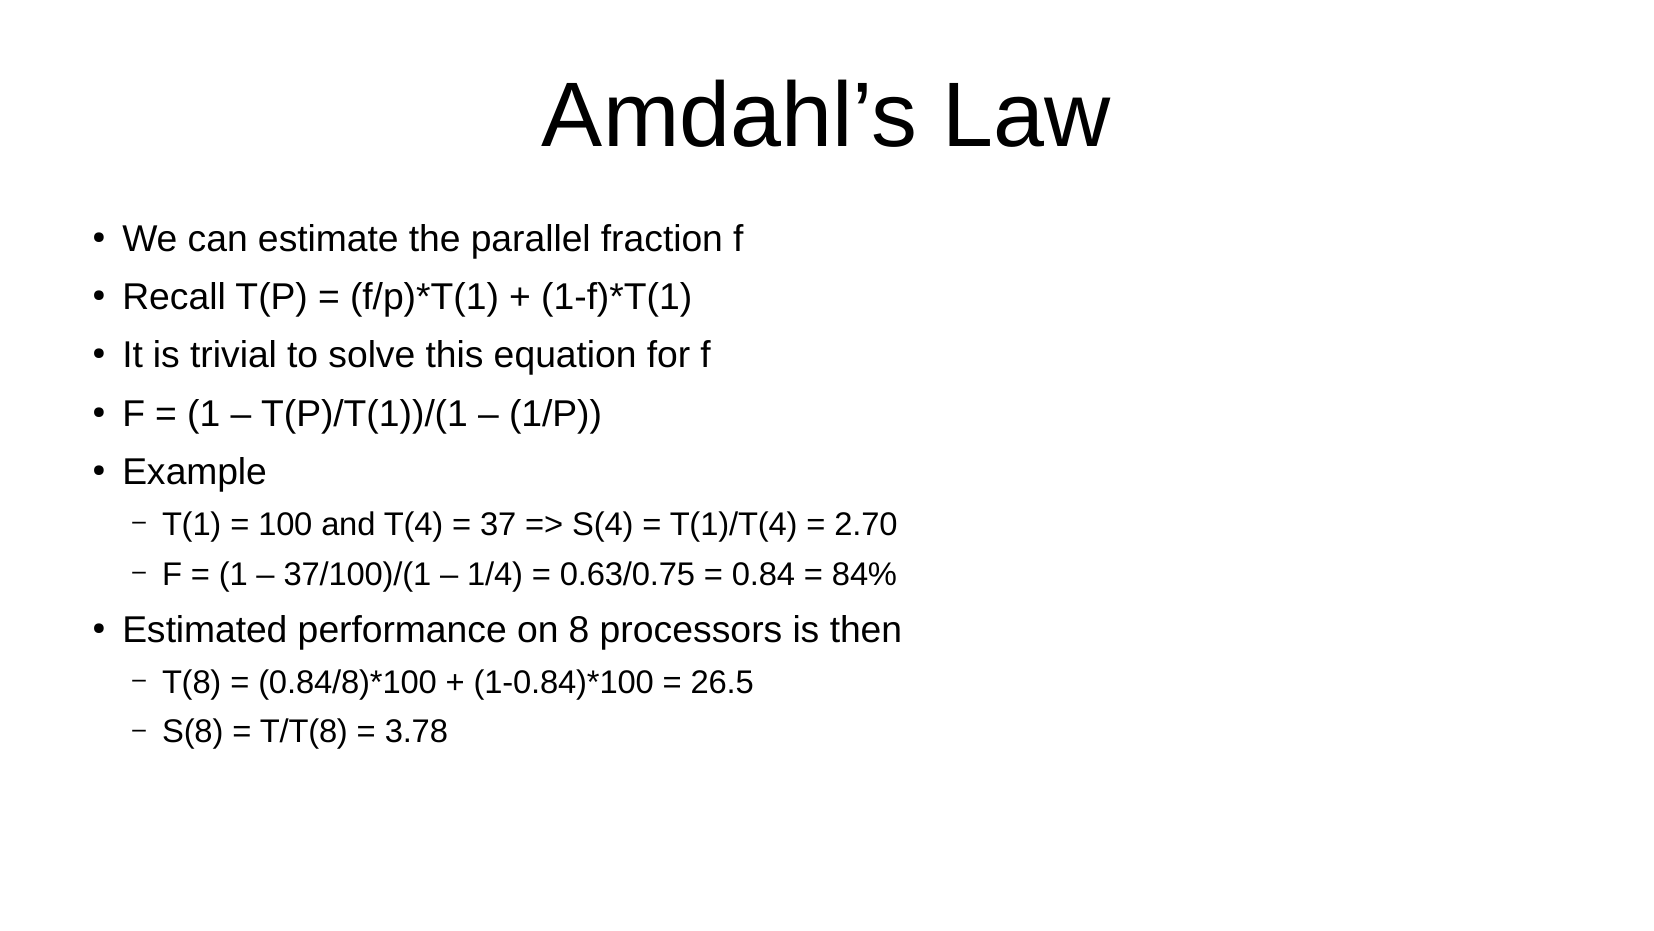

# Amdahl’s Law
We can estimate the parallel fraction f
Recall T(P) = (f/p)*T(1) + (1-f)*T(1)
It is trivial to solve this equation for f
F = (1 – T(P)/T(1))/(1 – (1/P))
Example
T(1) = 100 and T(4) = 37 => S(4) = T(1)/T(4) = 2.70
F = (1 – 37/100)/(1 – 1/4) = 0.63/0.75 = 0.84 = 84%
Estimated performance on 8 processors is then
T(8) = (0.84/8)*100 + (1-0.84)*100 = 26.5
S(8) = T/T(8) = 3.78